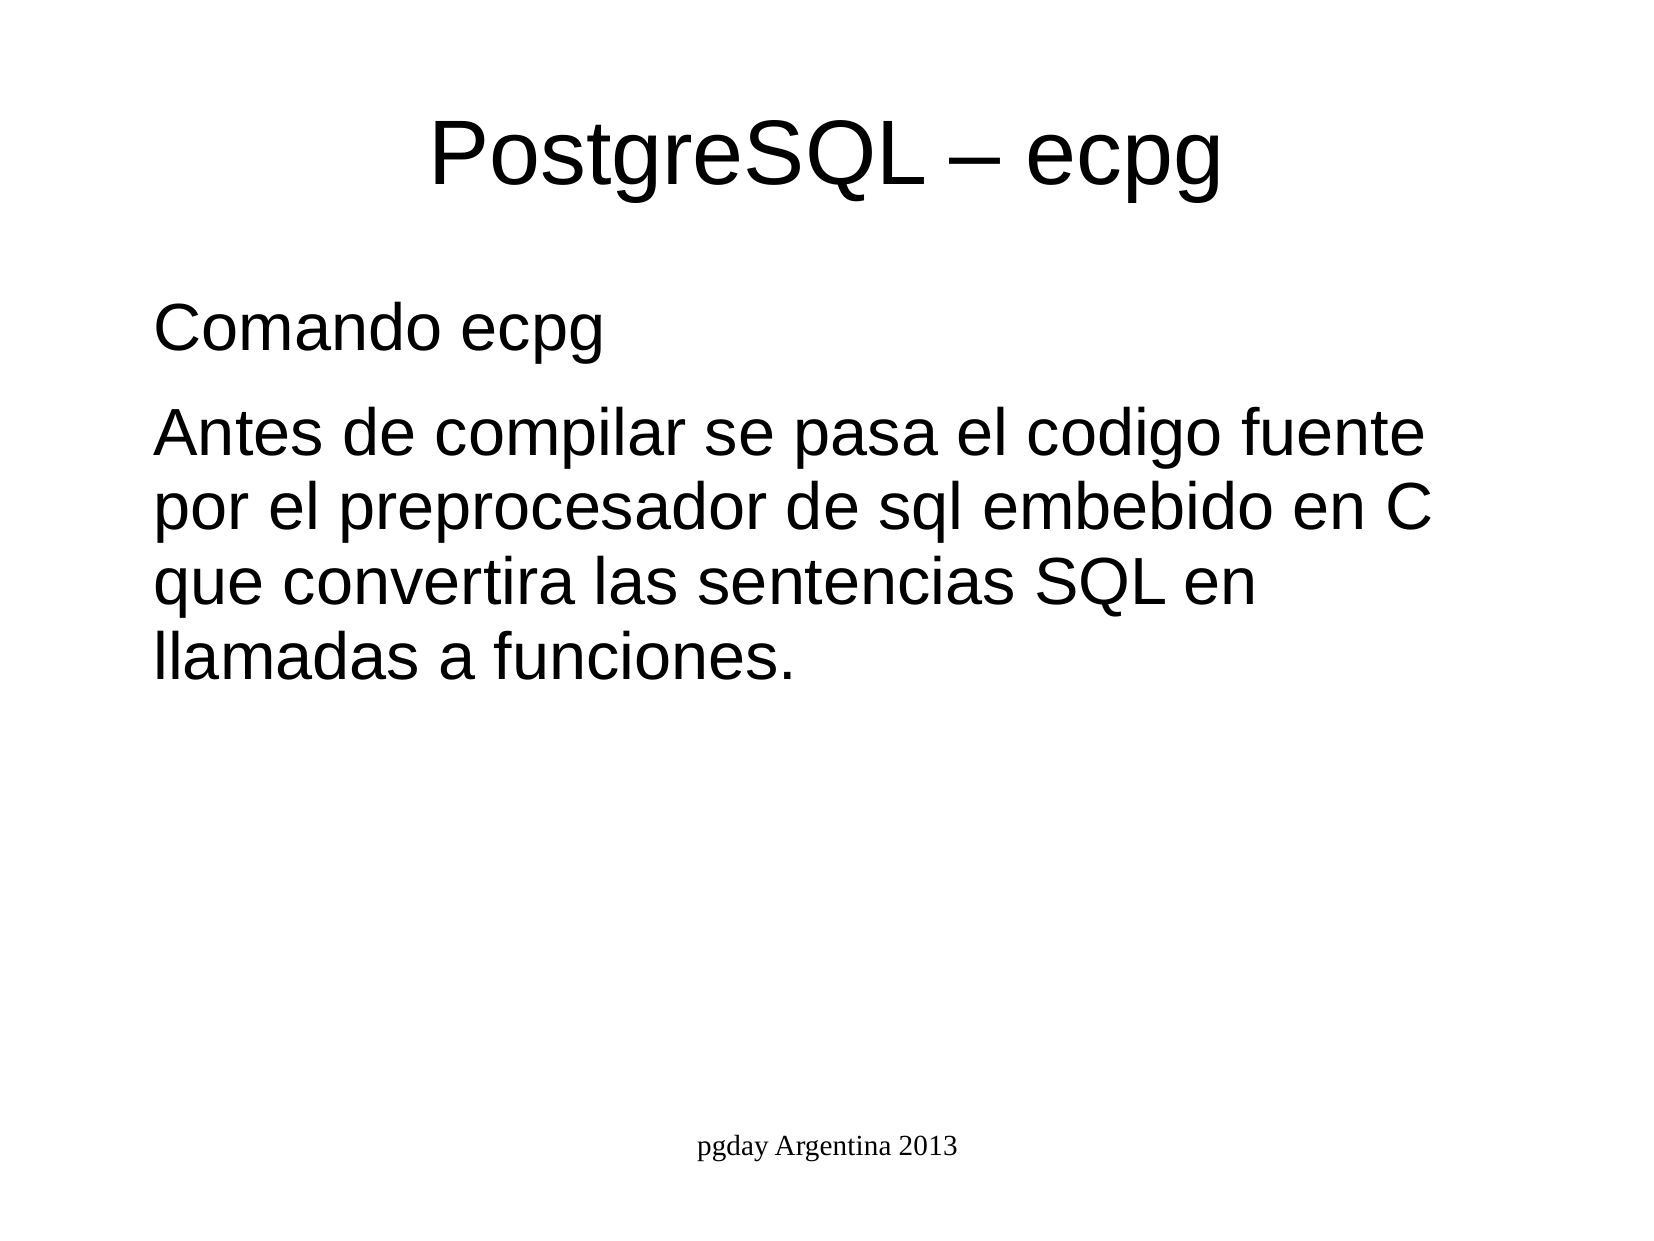

# PostgreSQL – ecpg
Comando ecpg
Antes de compilar se pasa el codigo fuente por el preprocesador de sql embebido en C que convertira las sentencias SQL en llamadas a funciones.
pgday Argentina 2013